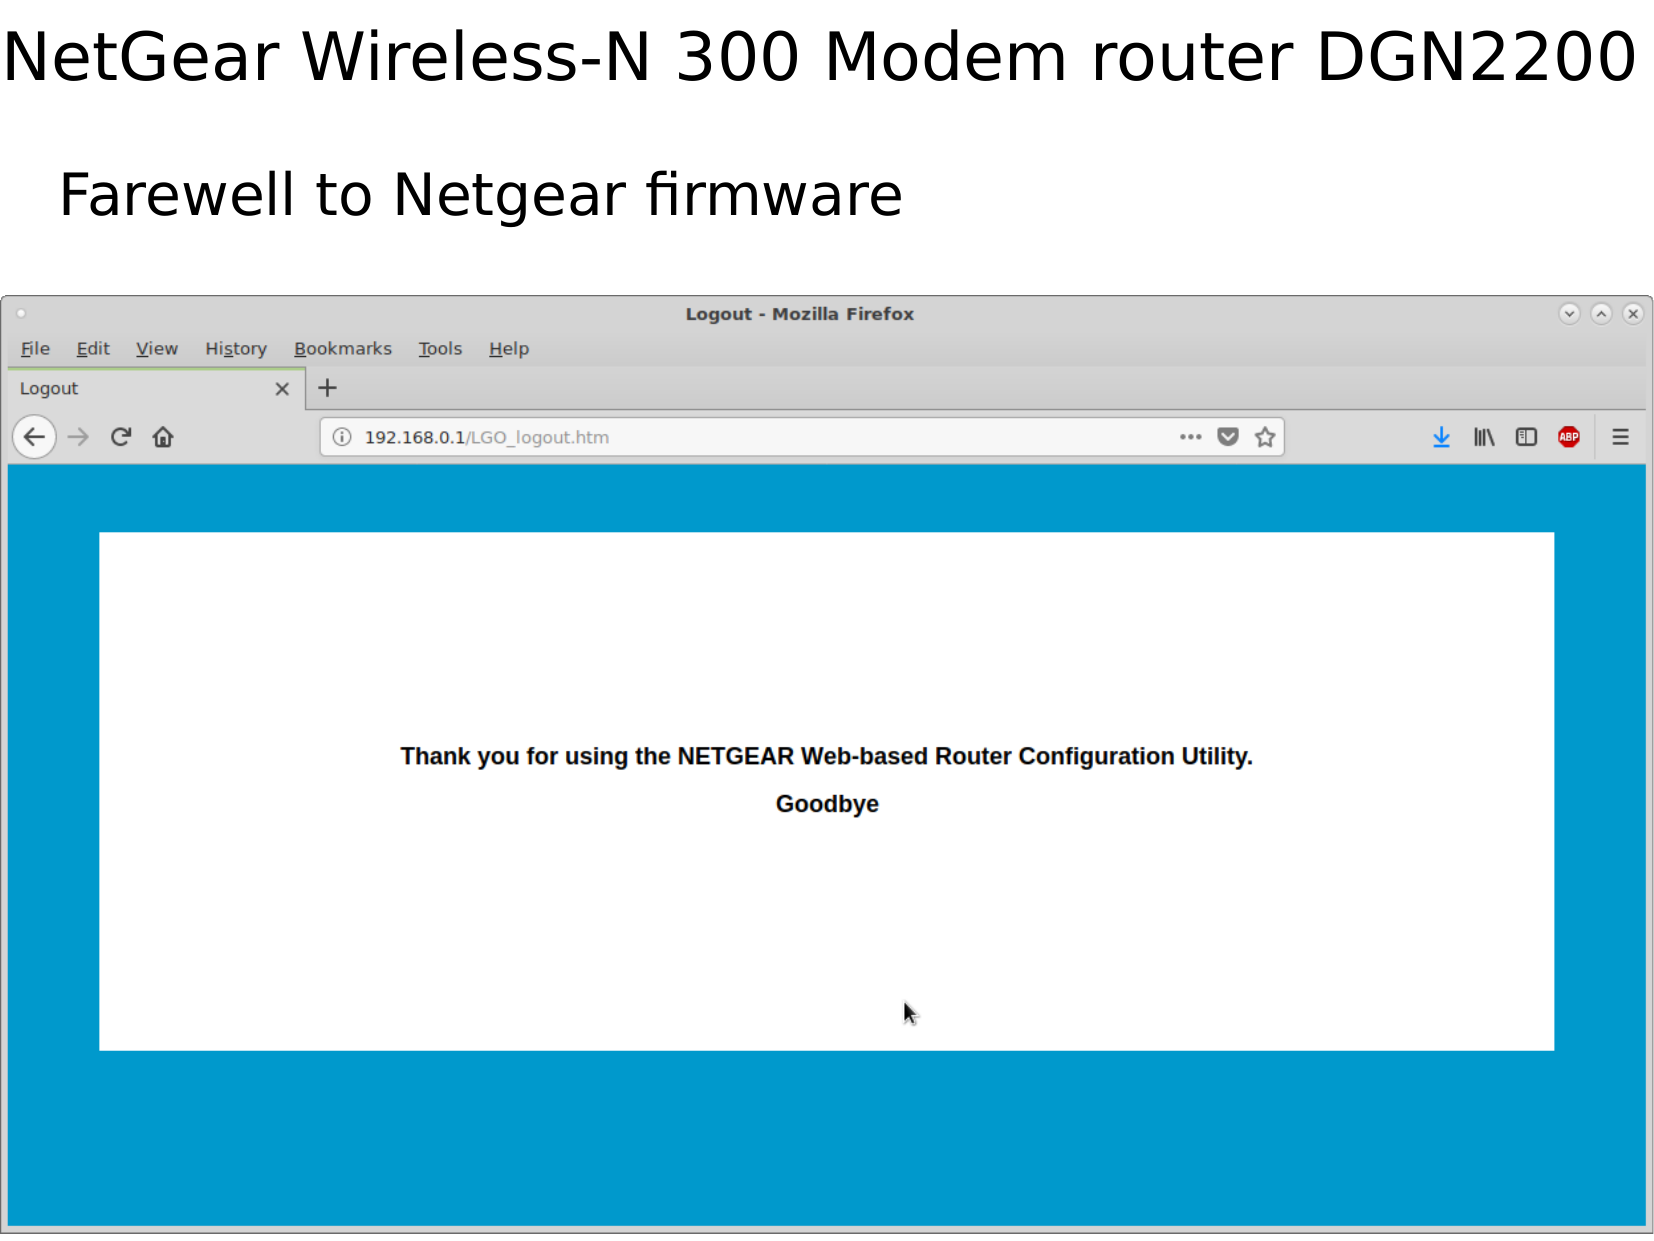

# NetGear Wireless-N 300 Modem router DGN2200
Farewell to Netgear firmware